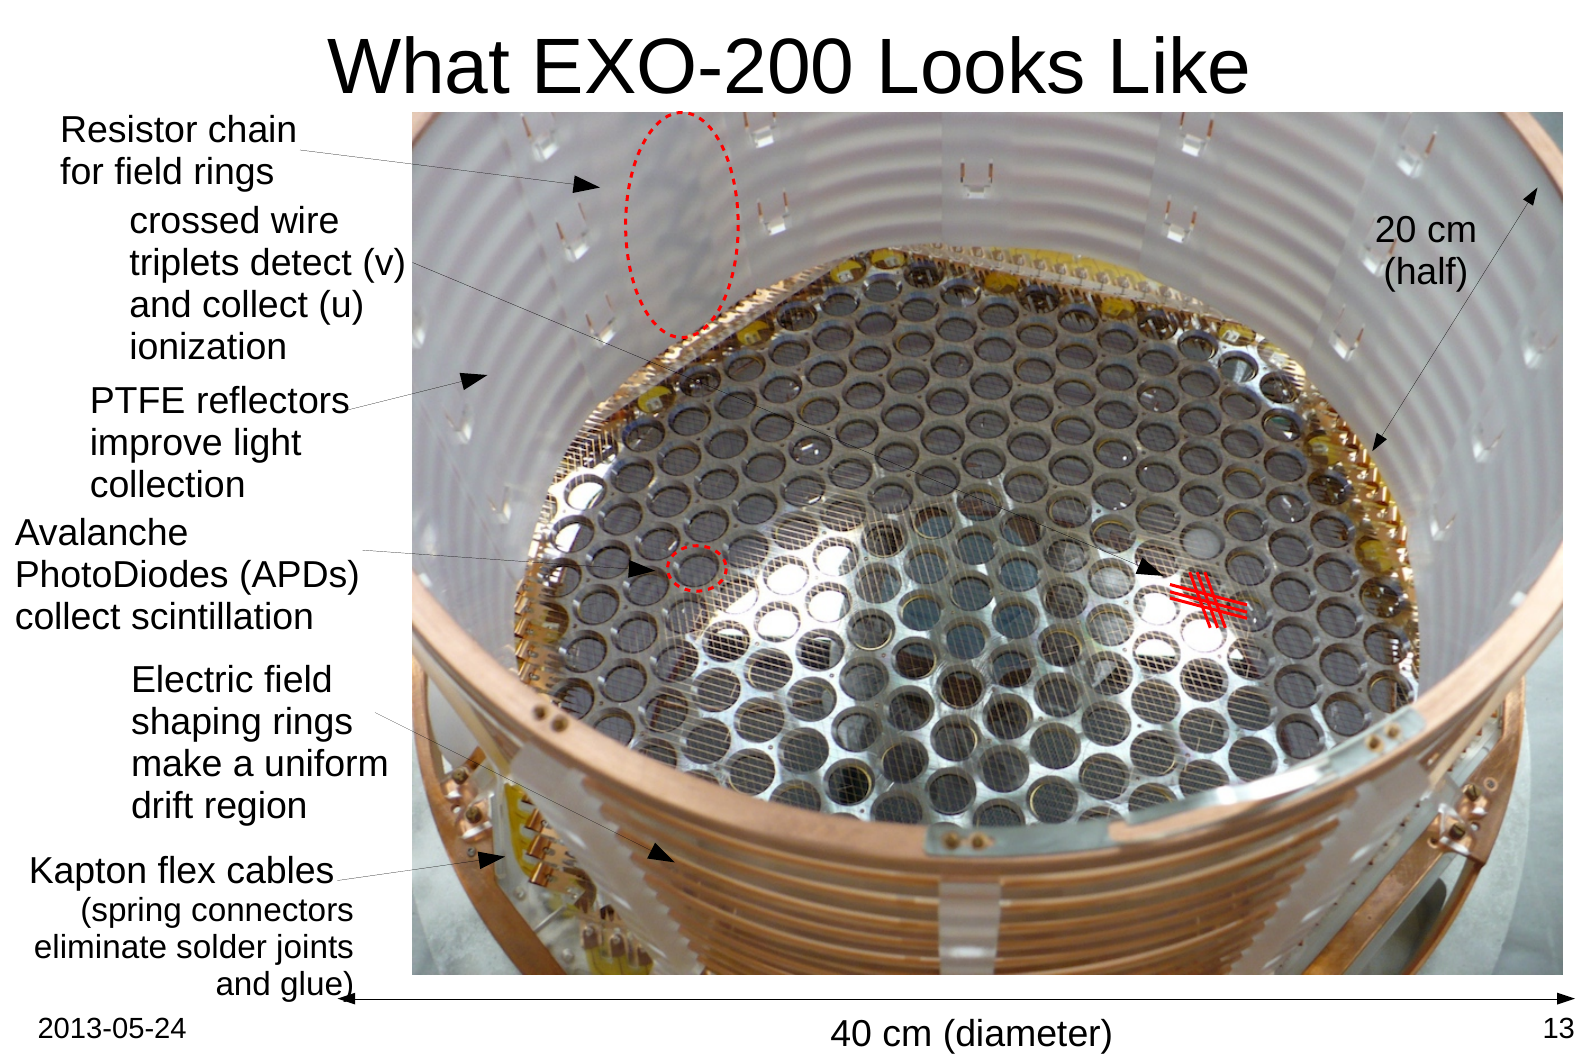

# What EXO-200 Looks Like
Resistor chain for field rings
crossed wire triplets detect (v) and collect (u) ionization
20 cm
(half)
PTFE reflectors improve light collection
Avalanche PhotoDiodes (APDs) collect scintillation
Electric field shaping rings make a uniform drift region
Kapton flex cables
(spring connectors eliminate solder joints and glue)
40 cm (diameter)
2013-05-24
13